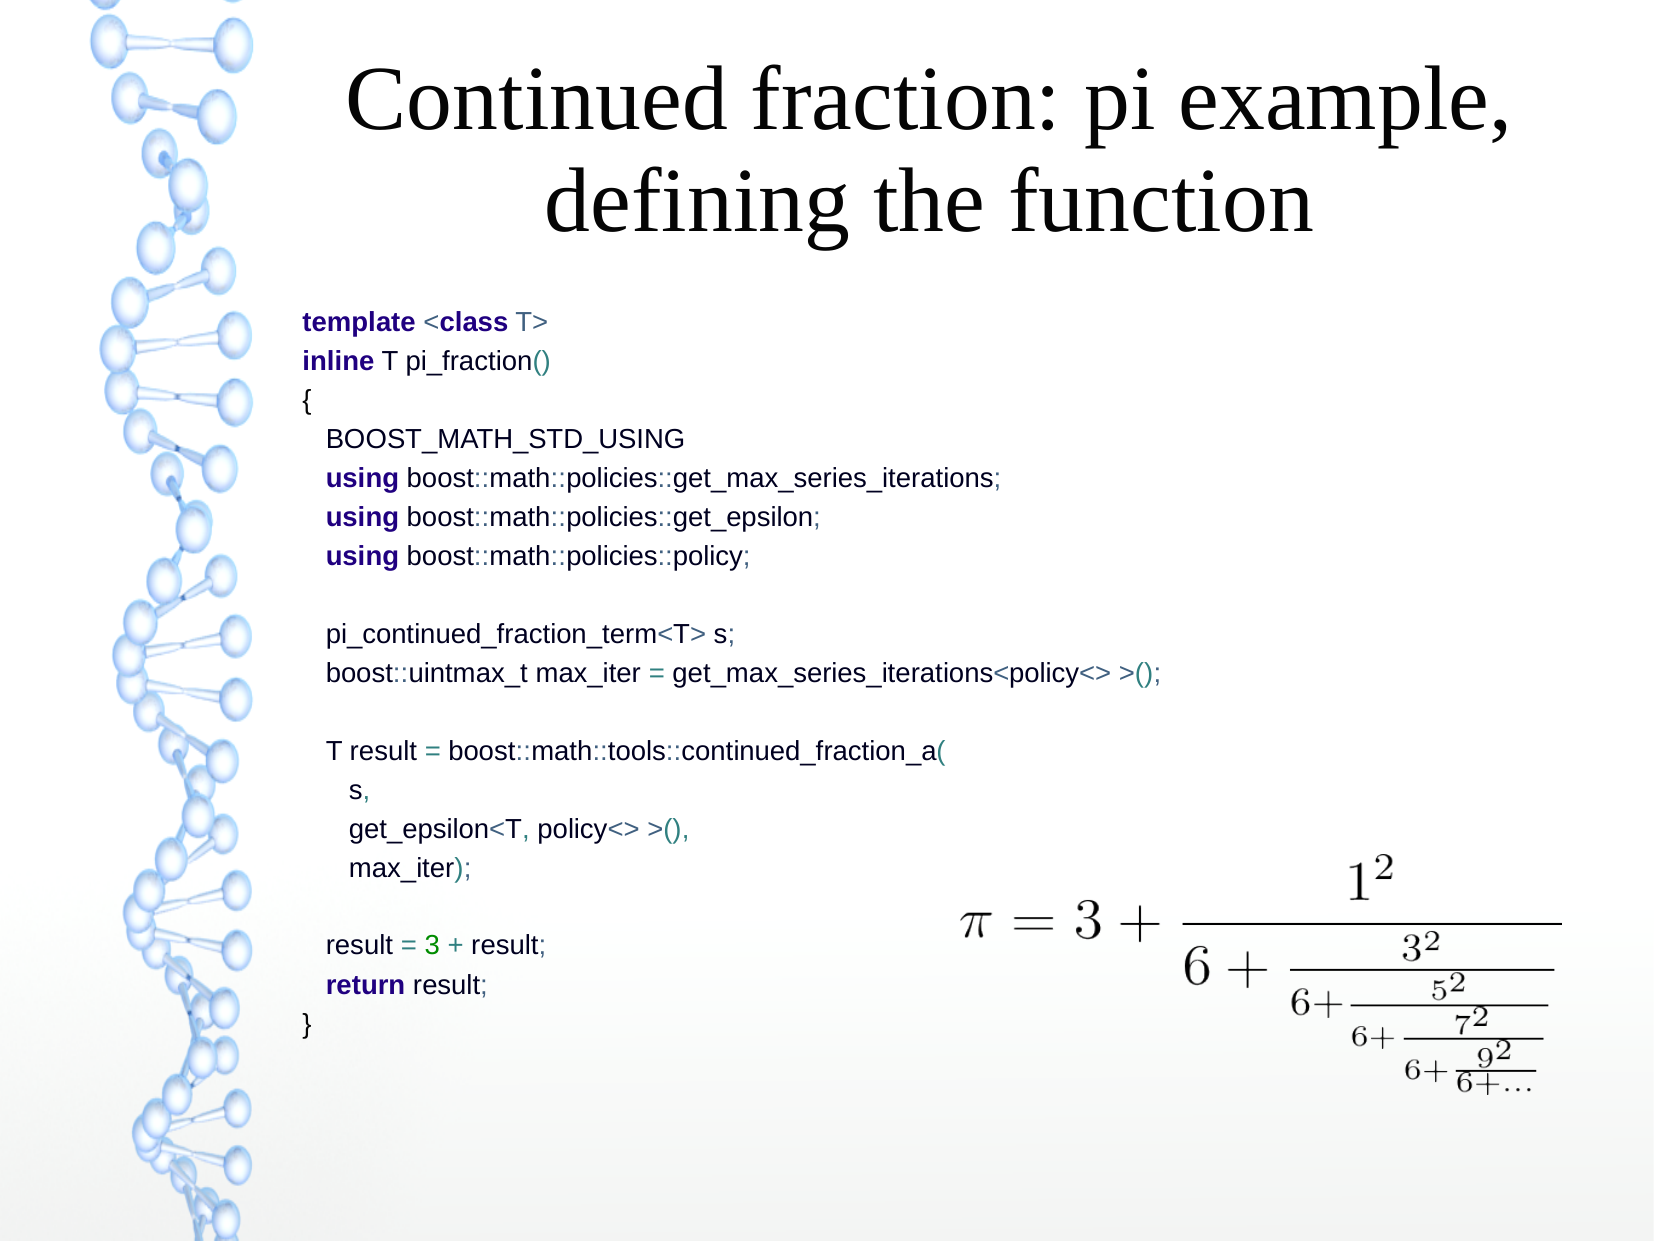

# Continued fraction: pi example, defining the function
template <class T>
inline T pi_fraction()
{
 BOOST_MATH_STD_USING
 using boost::math::policies::get_max_series_iterations;
 using boost::math::policies::get_epsilon;
 using boost::math::policies::policy;
 pi_continued_fraction_term<T> s;
 boost::uintmax_t max_iter = get_max_series_iterations<policy<> >();
 T result = boost::math::tools::continued_fraction_a(
 s,
 get_epsilon<T, policy<> >(),
 max_iter);
 result = 3 + result;
 return result;
}